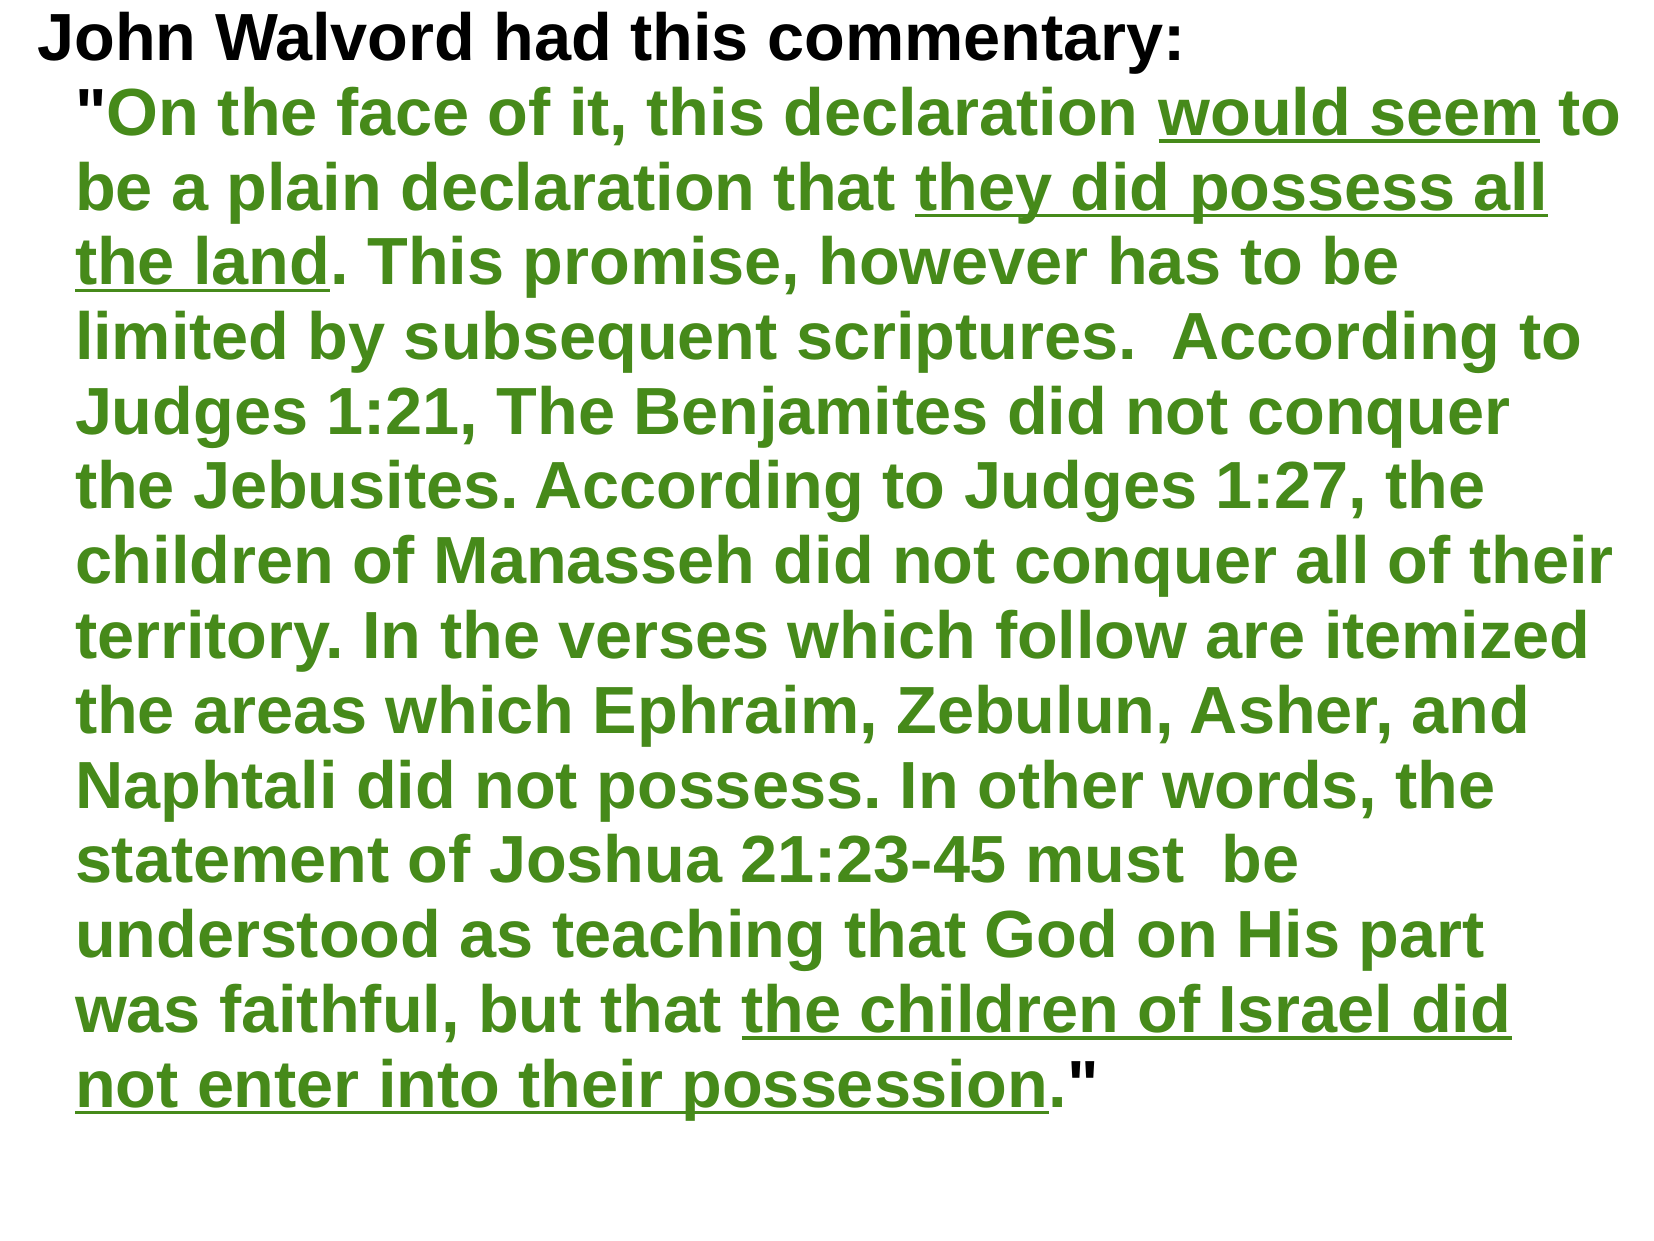

# John Walvord had this commentary: "On the face of it, this declaration would seem to be a plain declaration that they did possess all the land. This promise, however has to be limited by subsequent scriptures. According to Judges 1:21, The Benjamites did not conquer the Jebusites. According to Judges 1:27, the children of Manasseh did not conquer all of their territory. In the verses which follow are itemized the areas which Ephraim, Zebulun, Asher, and Naphtali did not possess. In other words, the statement of Joshua 21:23-45 must be understood as teaching that God on His part was faithful, but that the children of Israel did not enter into their possession."